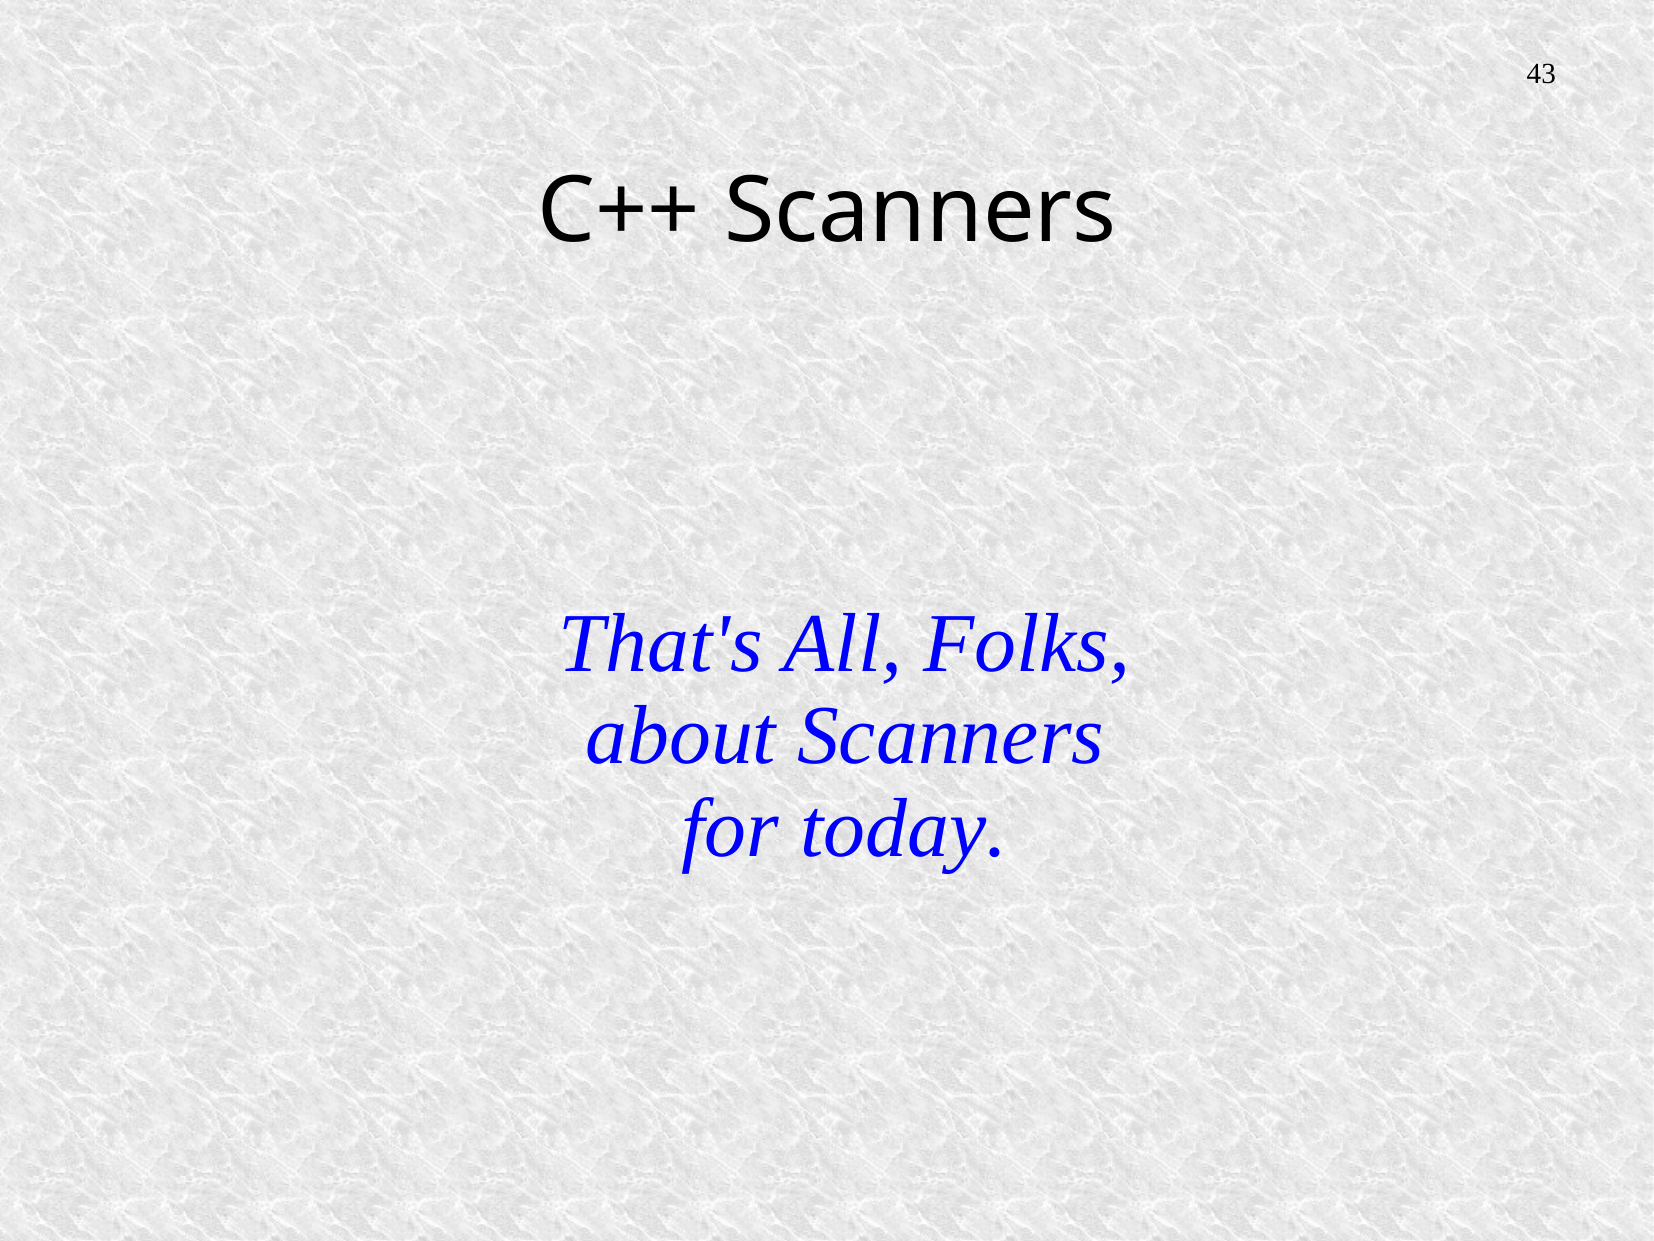

43
# C++ Scanners
That's All, Folks,
about Scanners
for today.